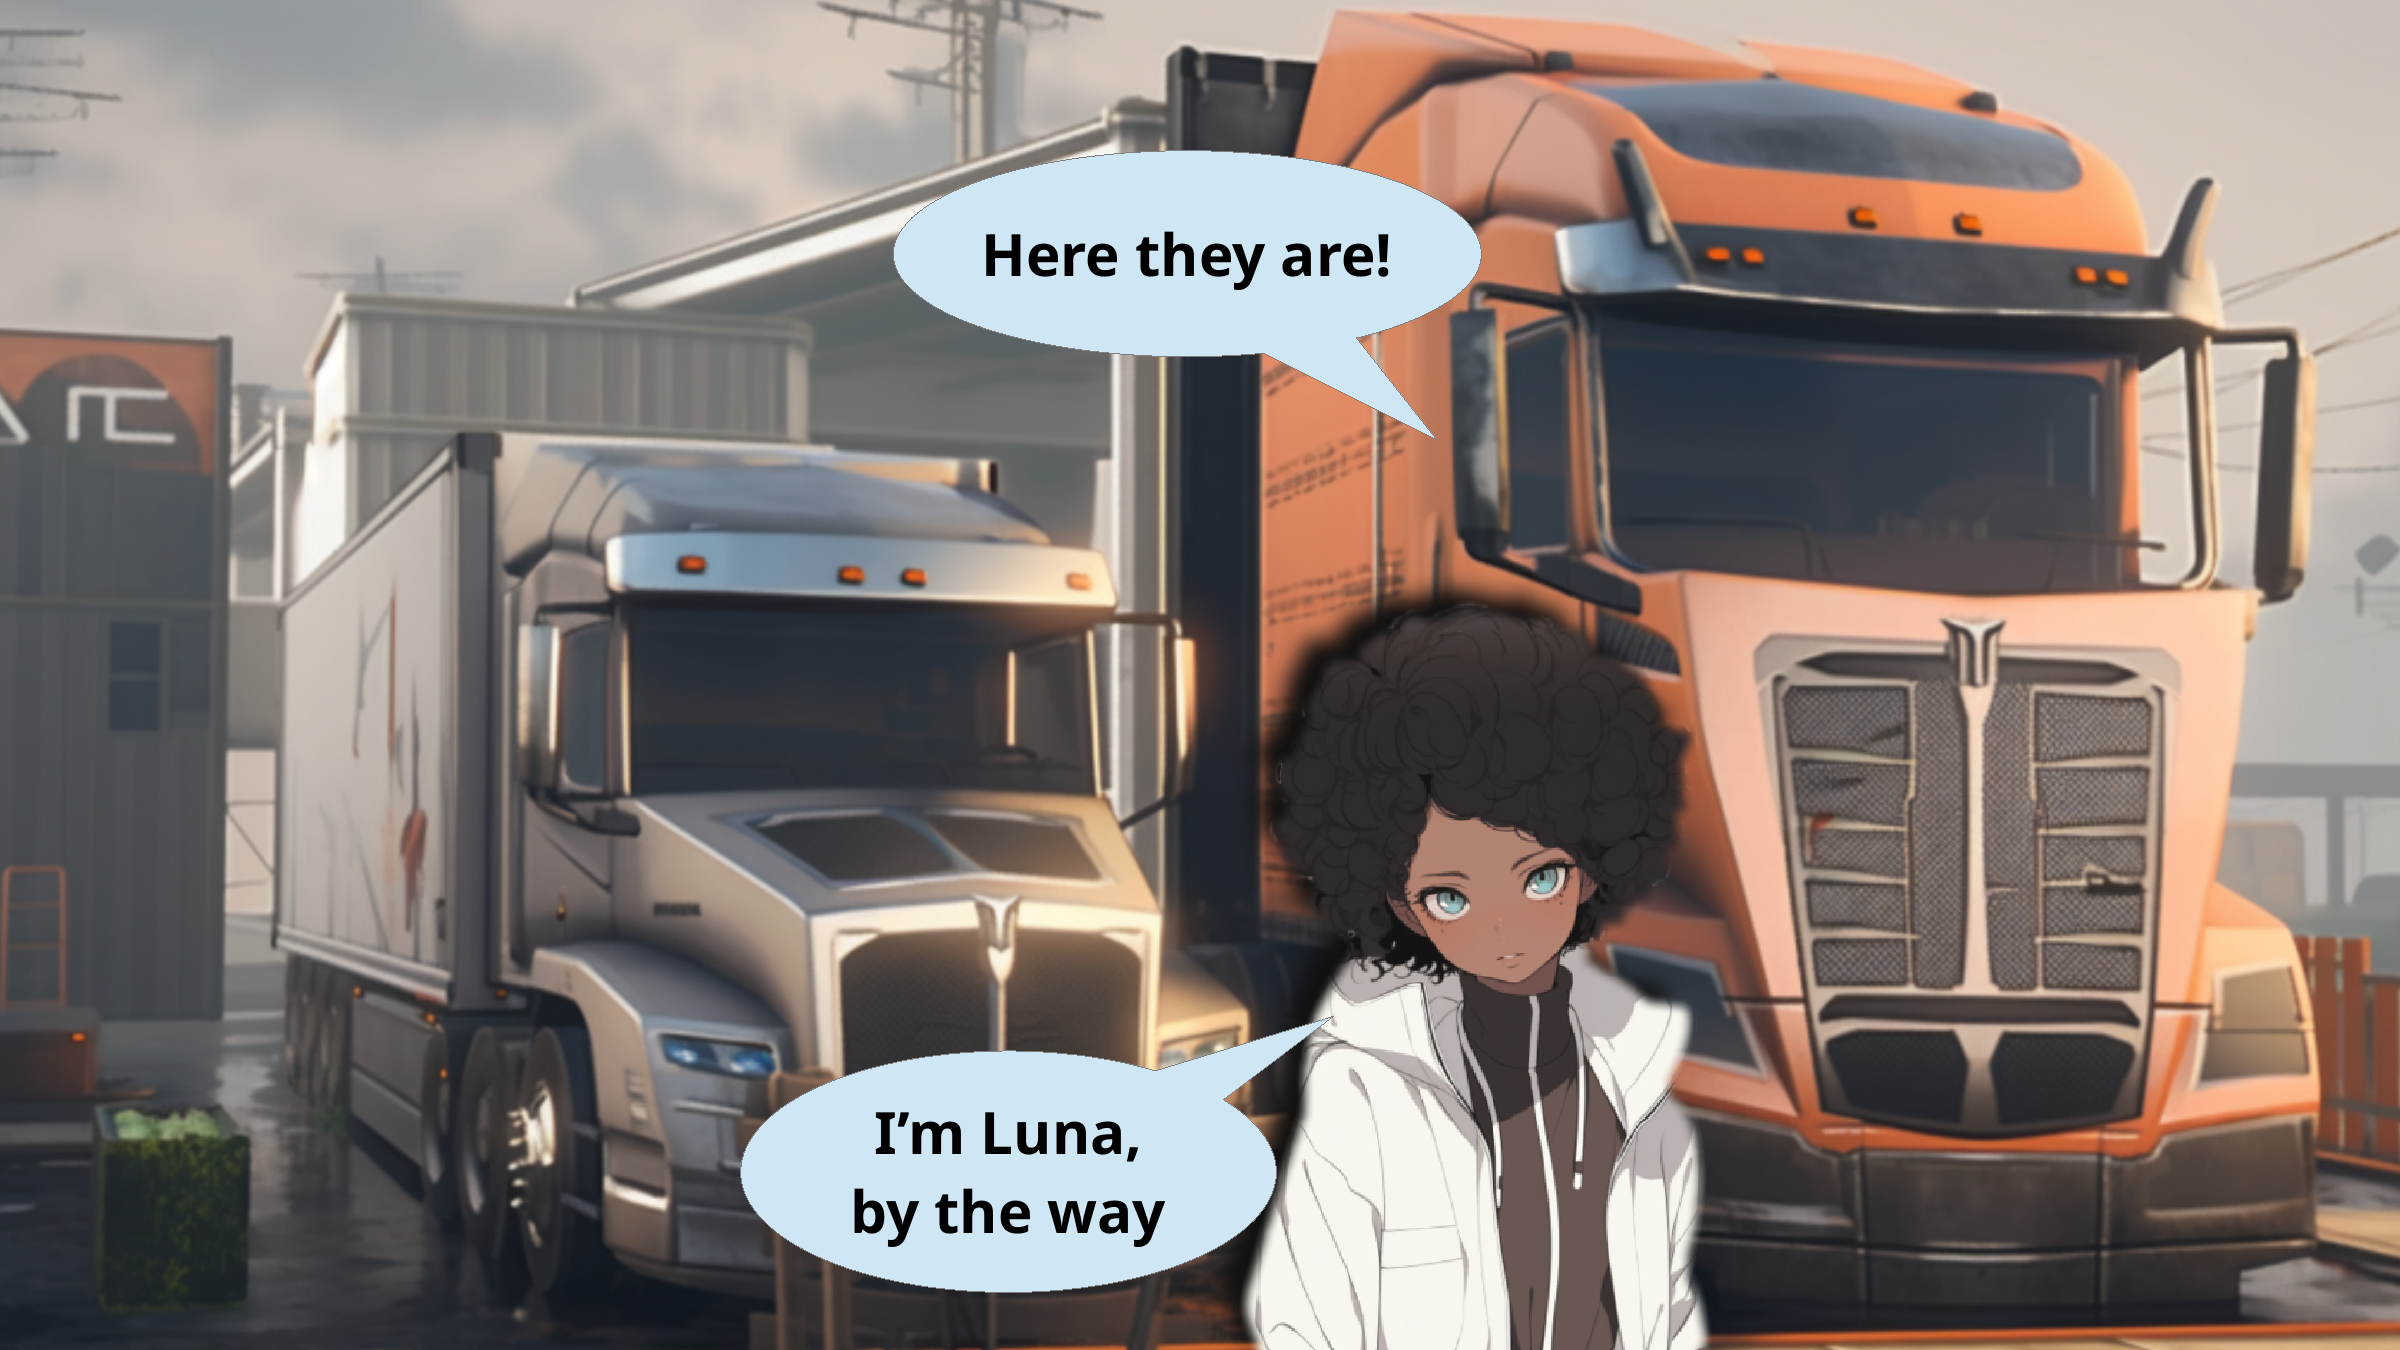

Here they are!
I’m Luna,
by the way